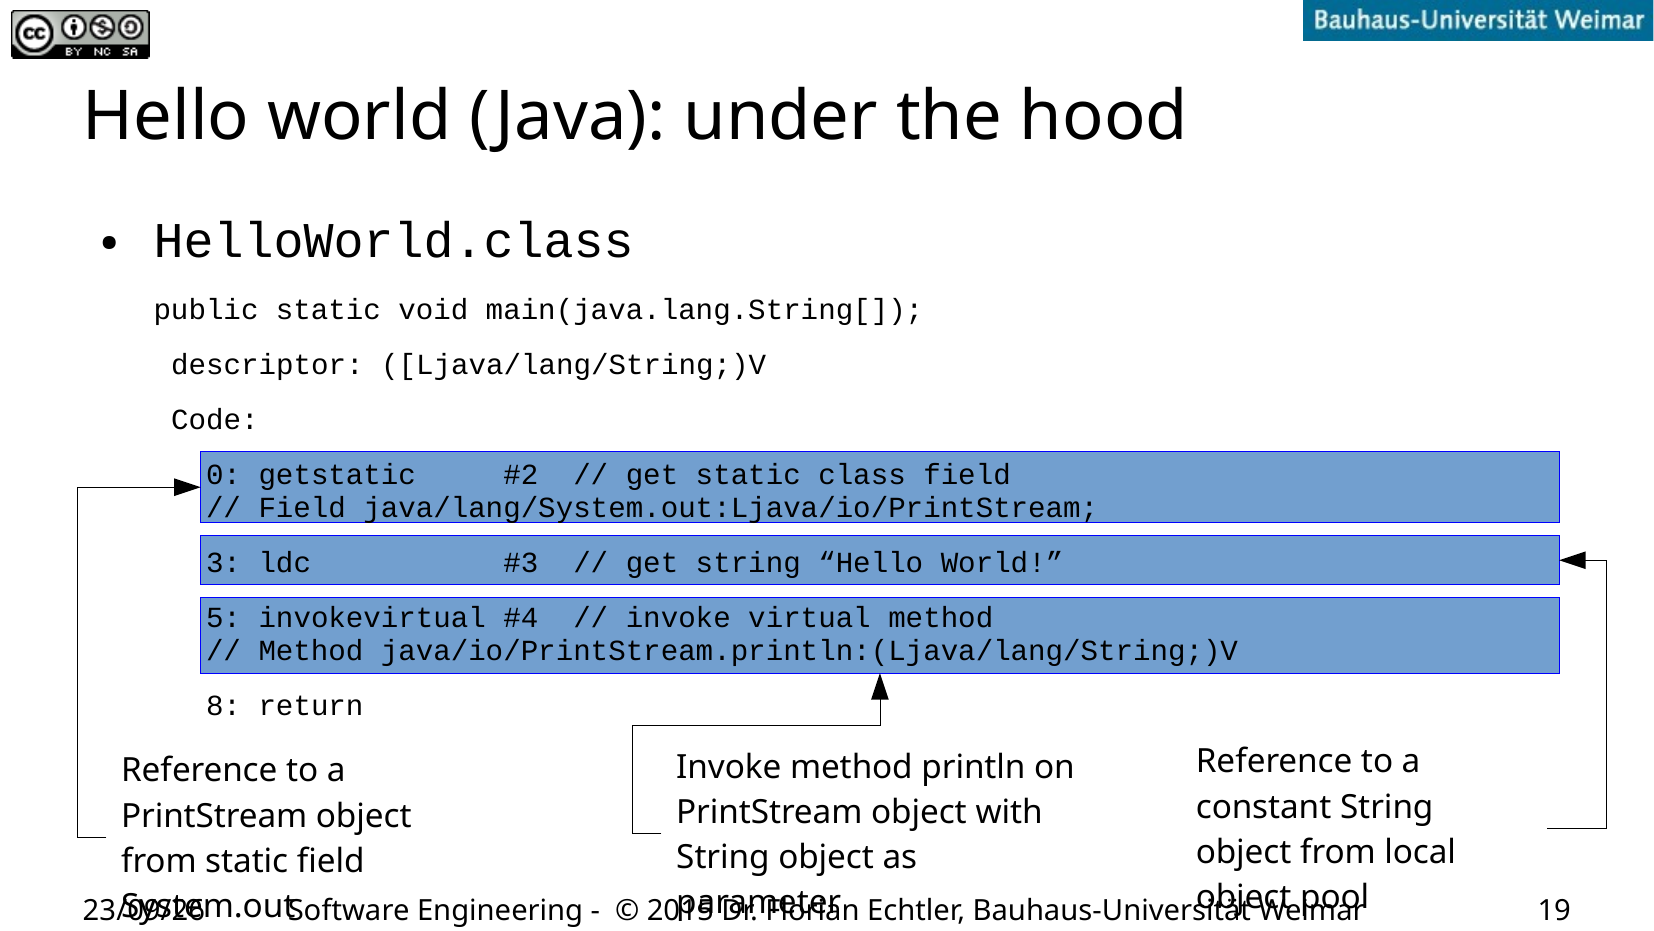

# Hello world (Java): under the hood
HelloWorld.class
public static void main(java.lang.String[]);
 descriptor: ([Ljava/lang/String;)V
 Code:
 0: getstatic #2 // get static class field // Field java/lang/System.out:Ljava/io/PrintStream;
 3: ldc #3 // get string “Hello World!”
 5: invokevirtual #4 // invoke virtual method // Method java/io/PrintStream.println:(Ljava/lang/String;)V
 8: return
Reference to a constant String object from local object pool
Invoke method println on PrintStream object with String object as parameter
Reference to a PrintStream object from static field System.out
Software Engineering - © 2015 Dr. Florian Echtler, Bauhaus-Universität Weimar
19